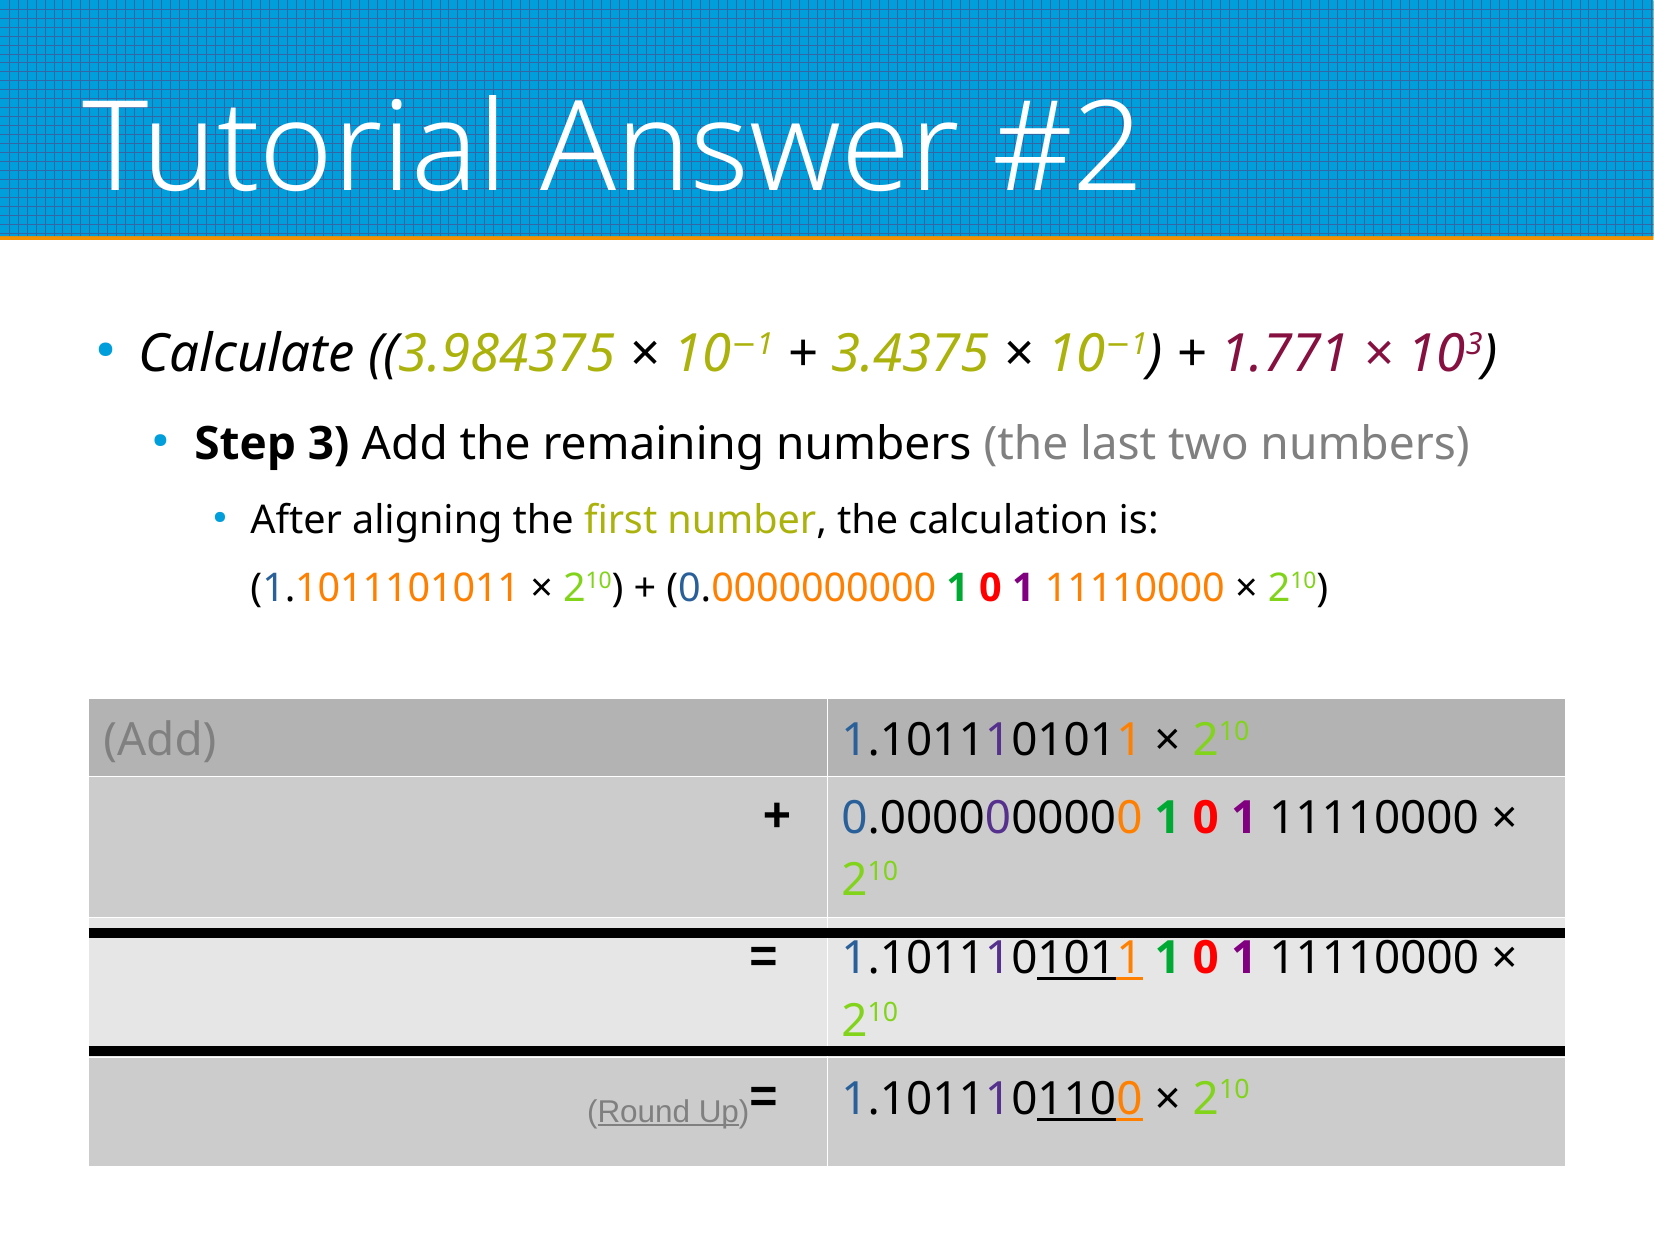

# Tutorial Answer #2
Calculate ((3.984375 × 10−1 + 3.4375 × 10−1) + 1.771 × 103)
Step 3) Add the remaining numbers (the last two numbers)
After aligning the first number, the calculation is:
(1.1011101011 × 210) + (0.0000000000 1 0 1 11110000 × 210)
| (Add) | 1.1011101011 × 210 |
| --- | --- |
| + | 0.0000000000 1 0 1 11110000 × 210 |
| = | 1.1011101011 1 0 1 11110000 × 210 |
| (Round Up)= | 1.1011101100 × 210 |